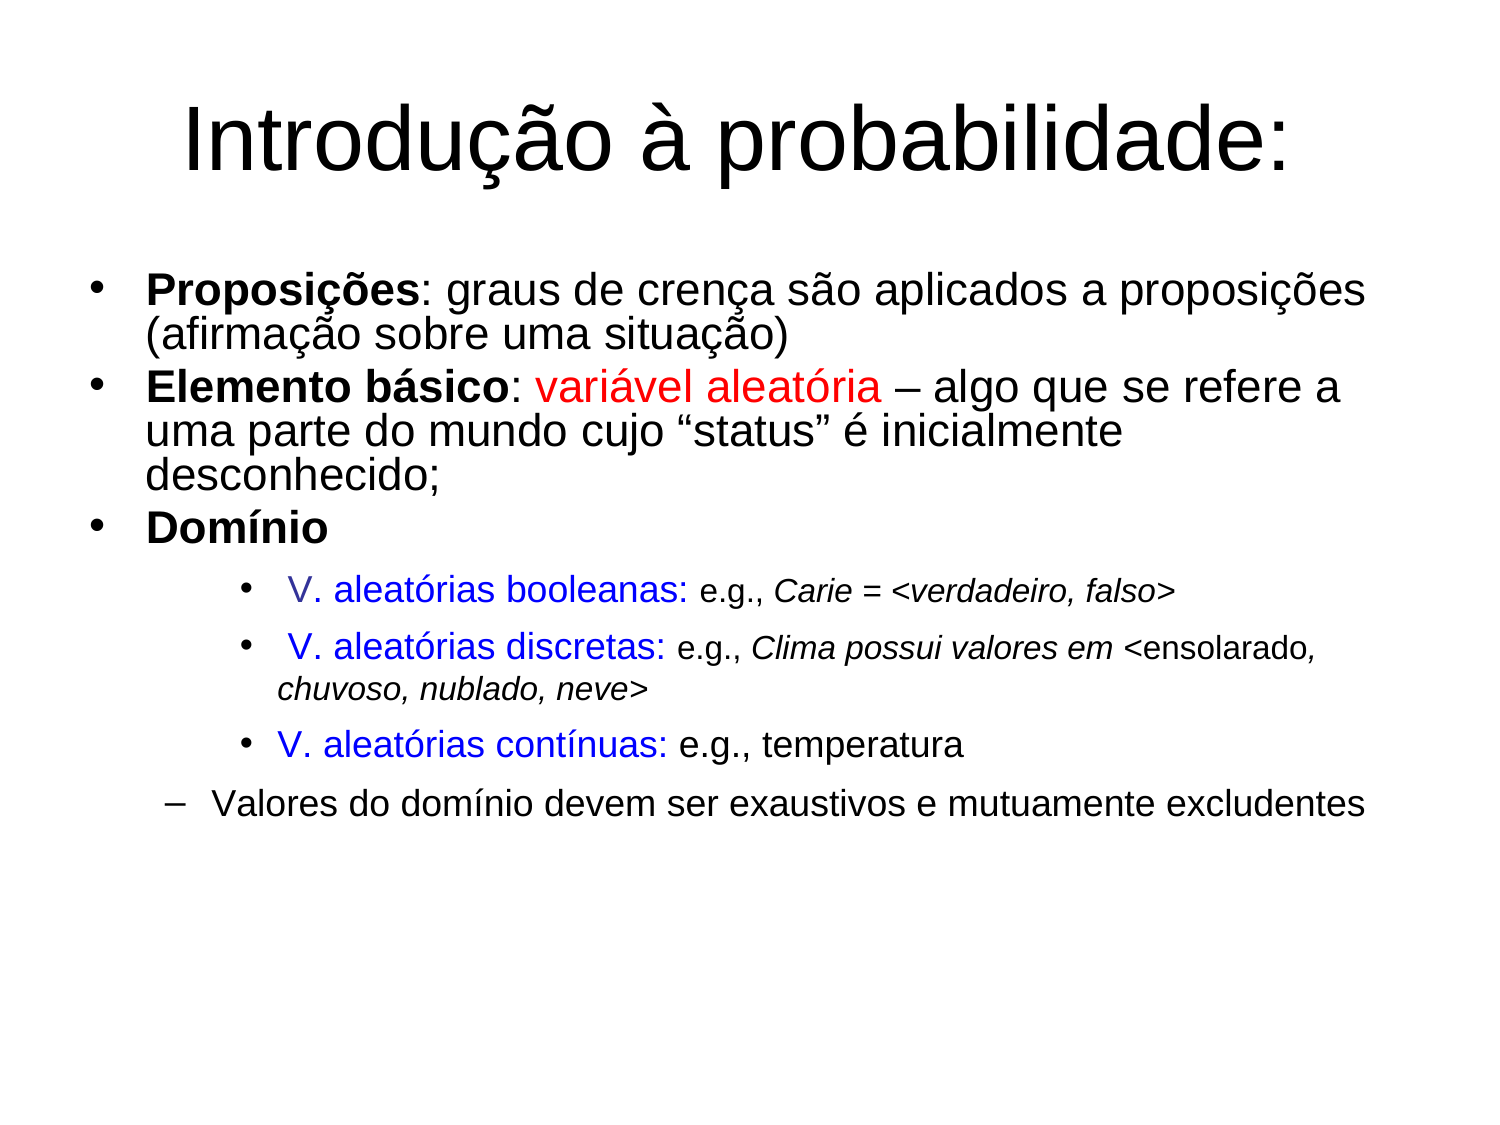

# Introdução à probabilidade:
Proposições: graus de crença são aplicados a proposições (afirmação sobre uma situação)
Elemento básico: variável aleatória – algo que se refere a uma parte do mundo cujo “status” é inicialmente desconhecido;
Domínio
 V. aleatórias booleanas: e.g., Carie = <verdadeiro, falso>
 V. aleatórias discretas: e.g., Clima possui valores em <ensolarado, chuvoso, nublado, neve>
V. aleatórias contínuas: e.g., temperatura
Valores do domínio devem ser exaustivos e mutuamente excludentes